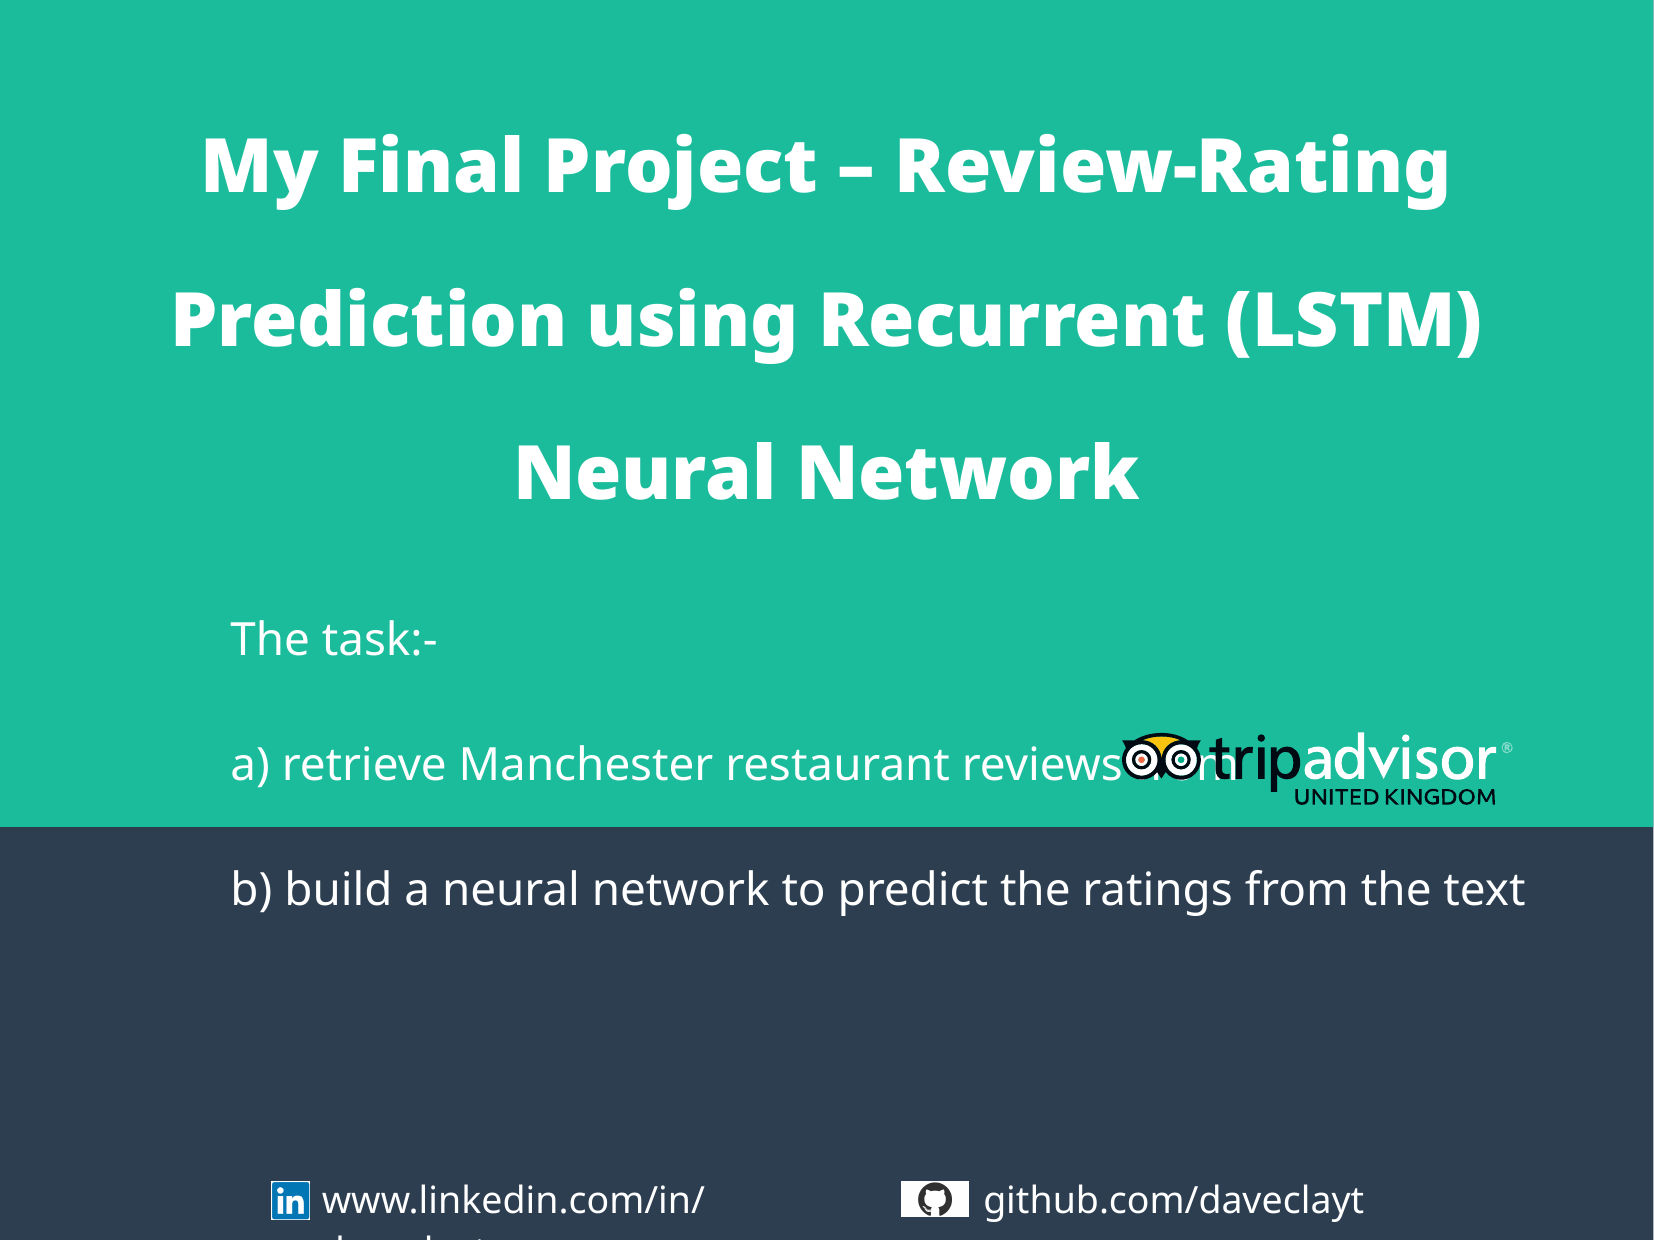

# My Final Project – Review-Rating Prediction using Recurrent (LSTM) Neural Network
		The task:-
		a) retrieve Manchester restaurant reviews from
		b) build a neural network to predict the ratings from the text
www.linkedin.com/in/daveclayt
github.com/daveclayt